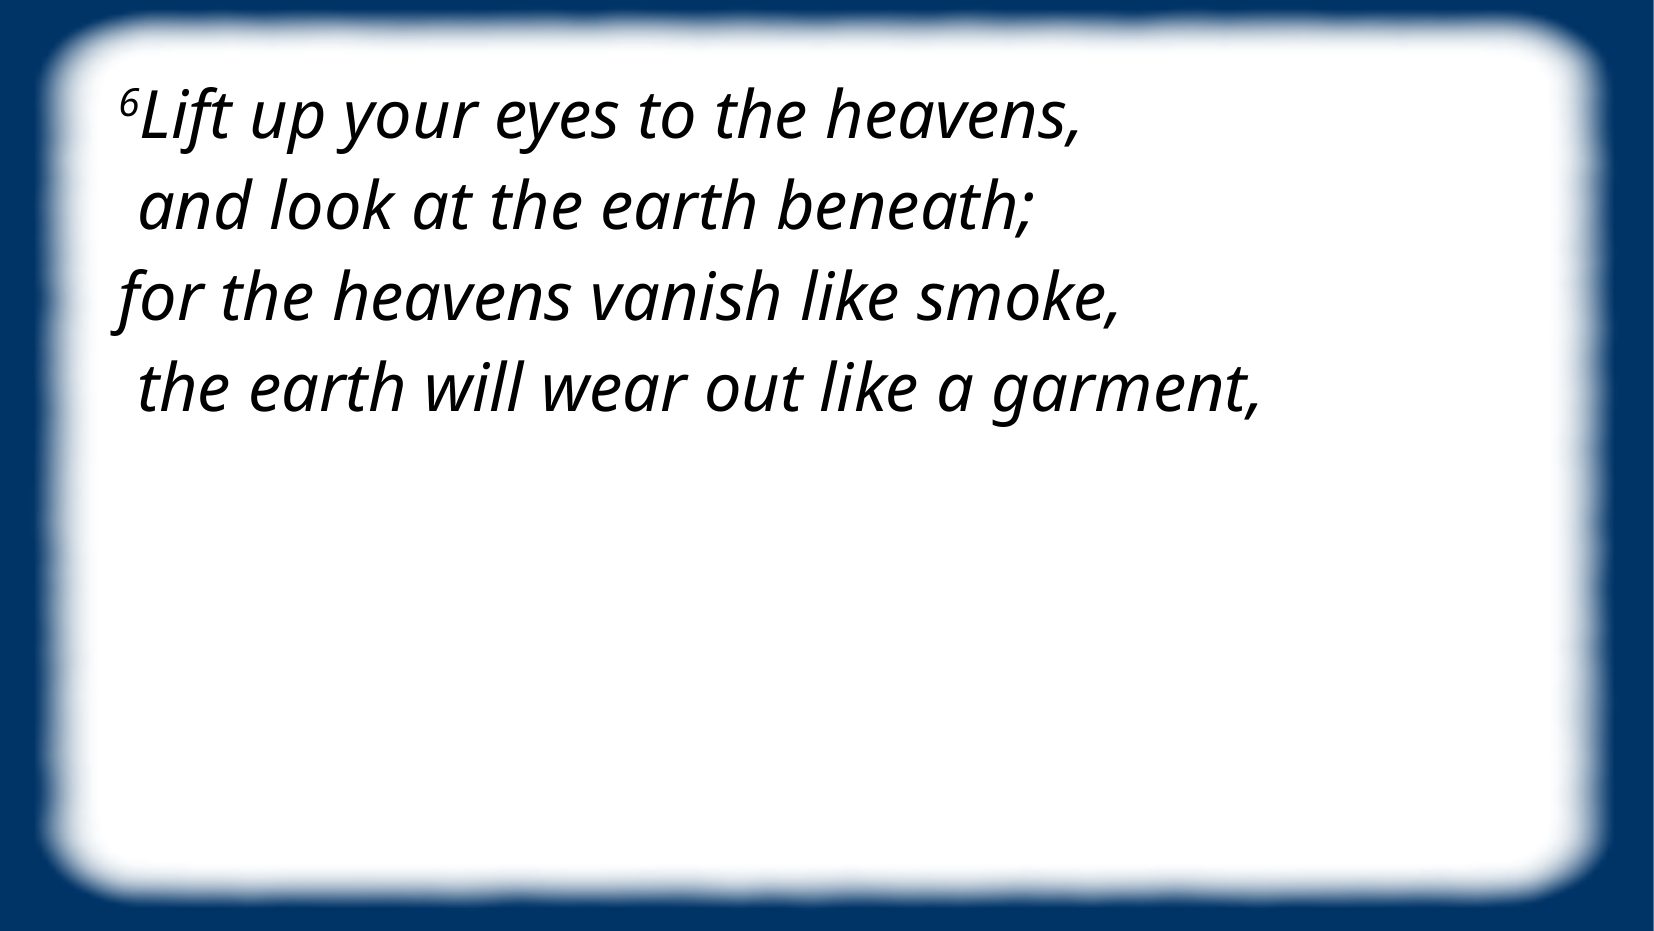

6Lift up your eyes to the heavens,
and look at the earth beneath;
for the heavens vanish like smoke,
the earth will wear out like a garment,